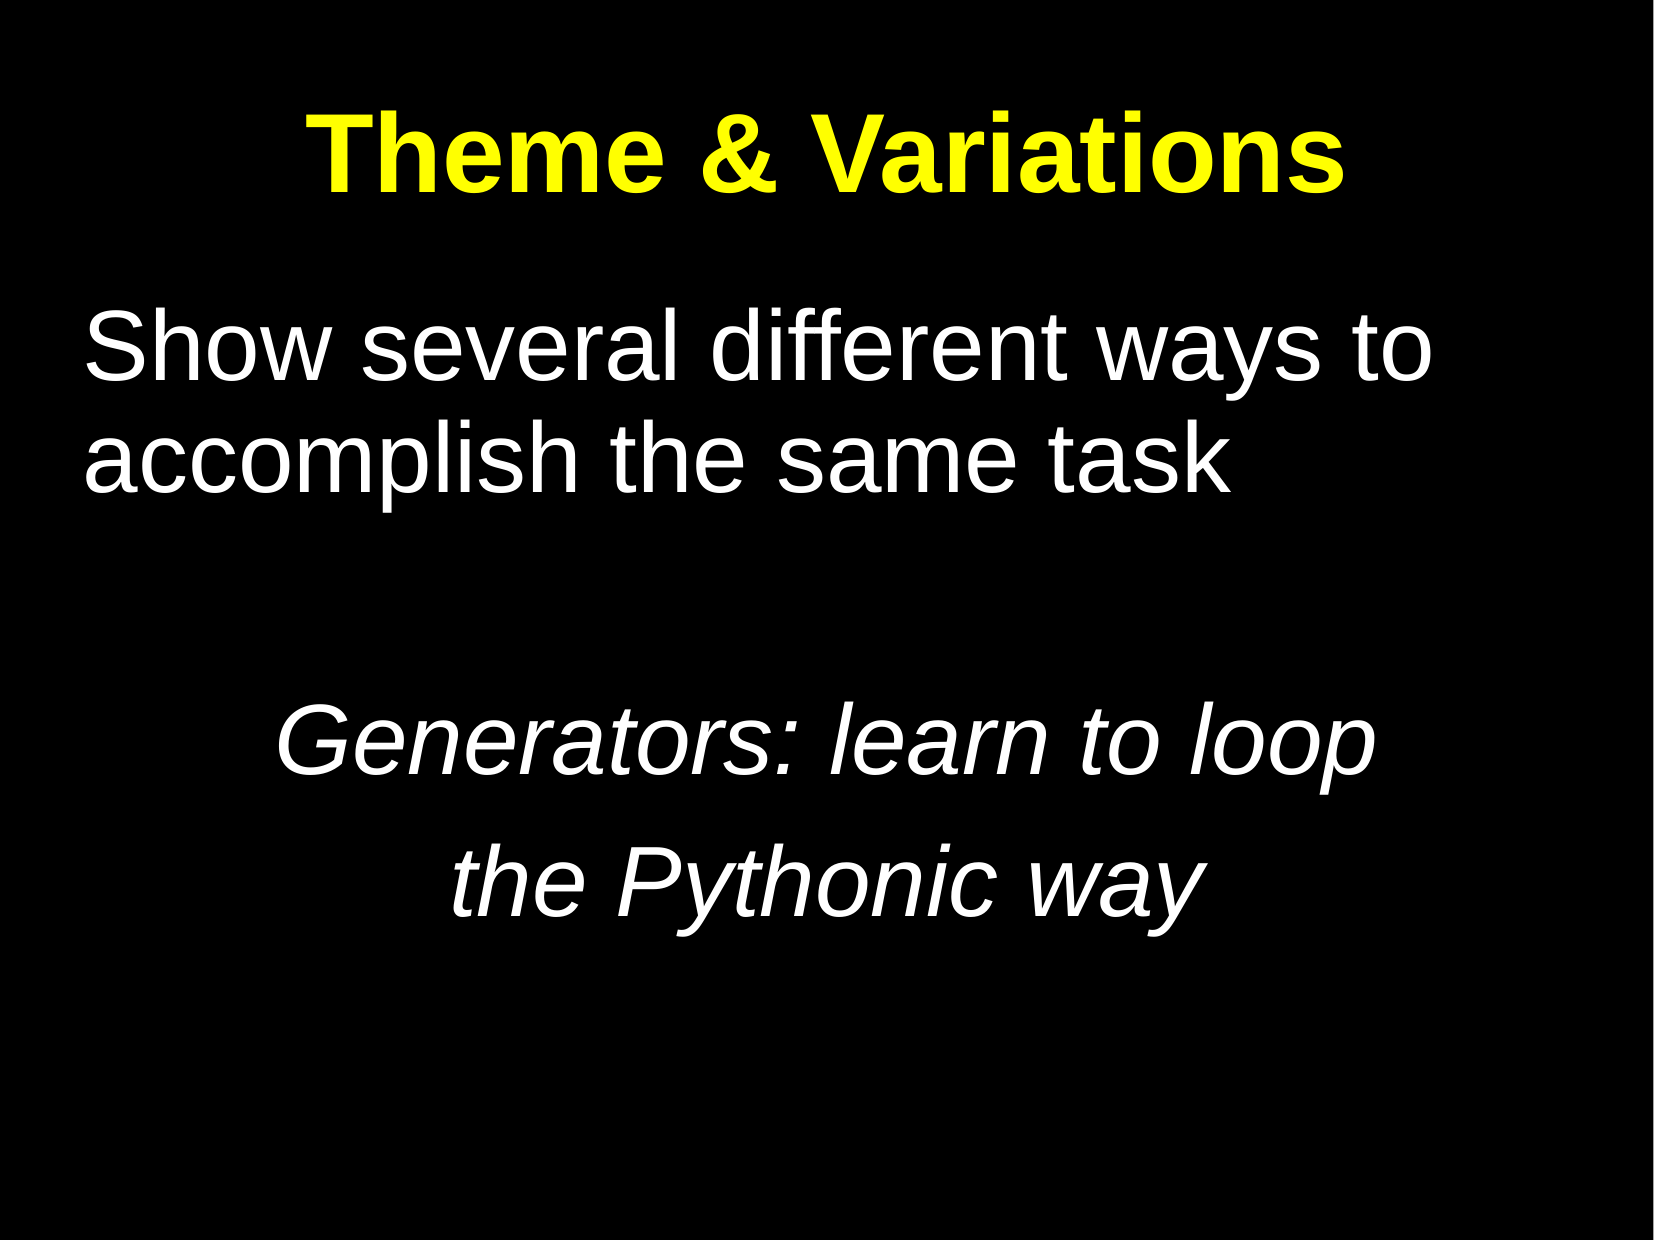

# Theme & Variations
Show several different ways to accomplish the same task
Generators: learn to loop
the Pythonic way